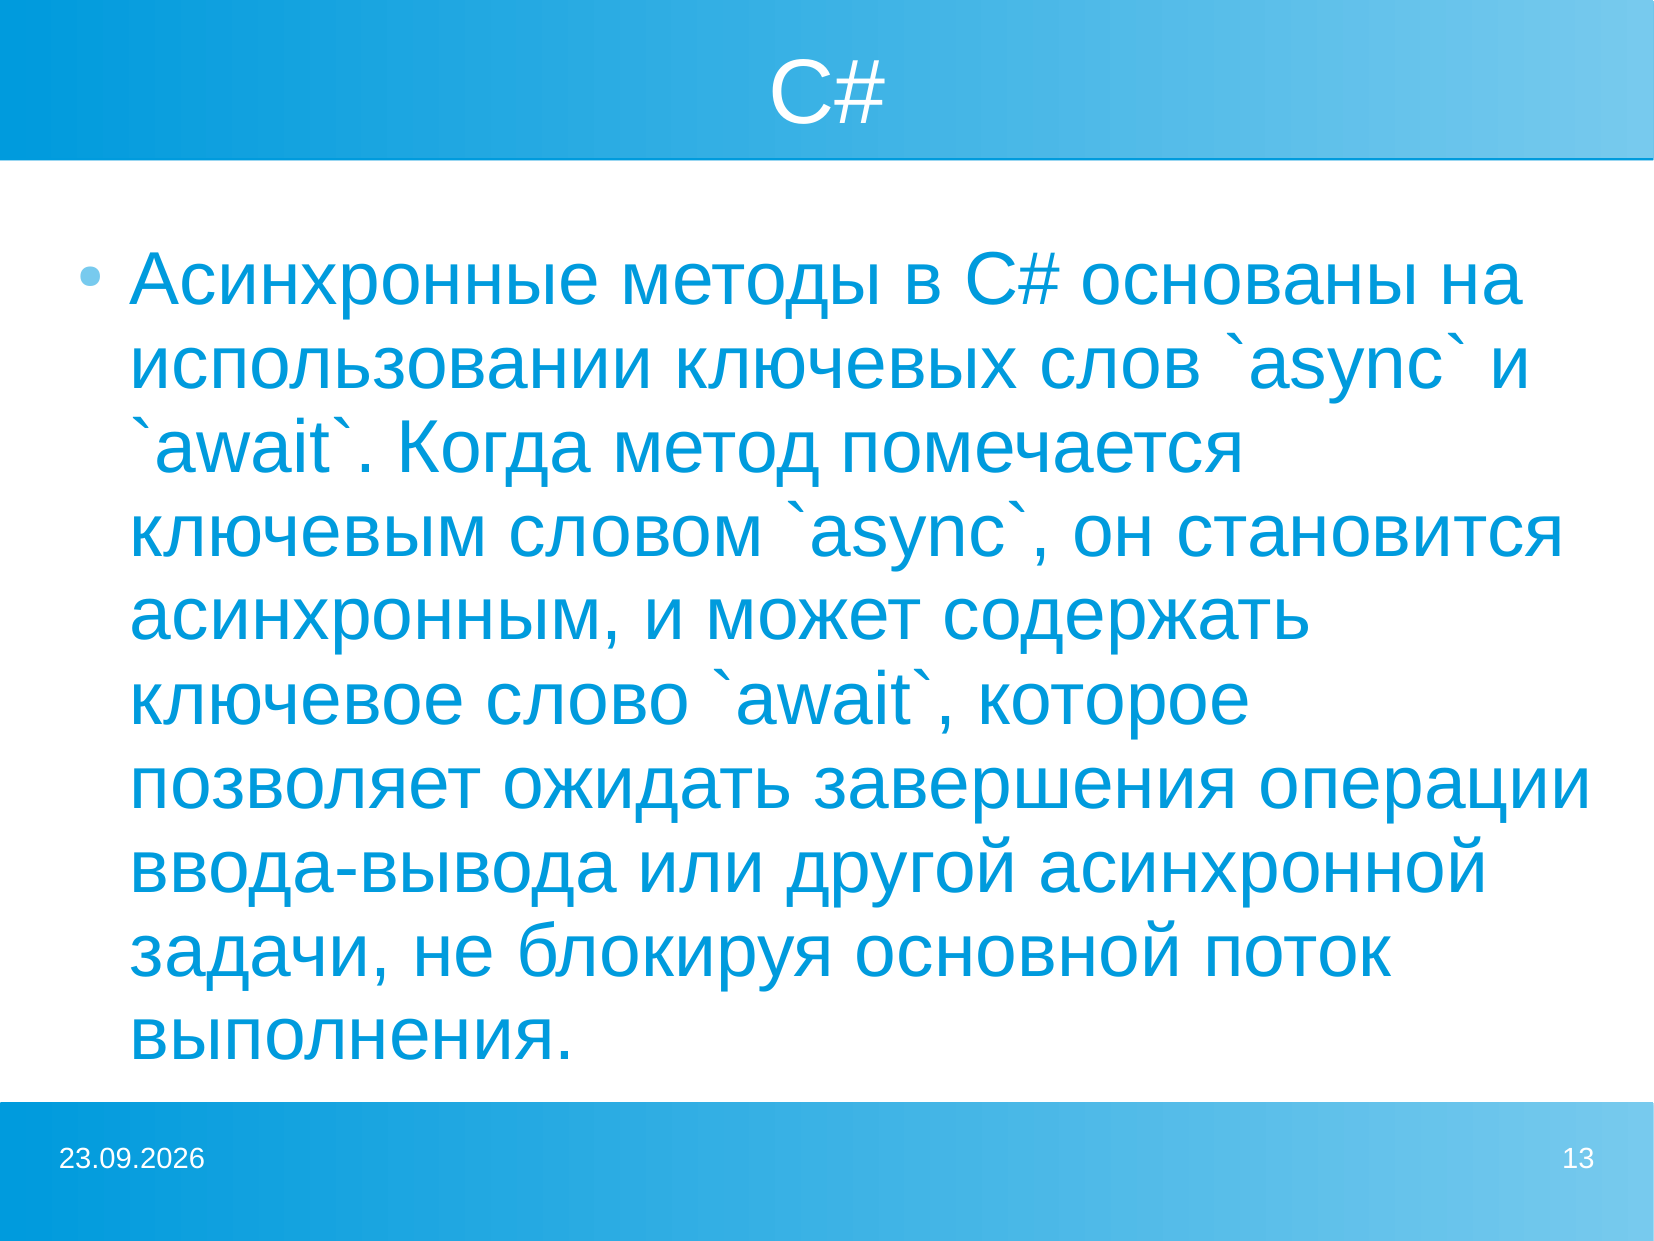

# С#
Асинхронные методы в C# основаны на использовании ключевых слов `async` и `await`. Когда метод помечается ключевым словом `async`, он становится асинхронным, и может содержать ключевое слово `await`, которое позволяет ожидать завершения операции ввода-вывода или другой асинхронной задачи, не блокируя основной поток выполнения.
13